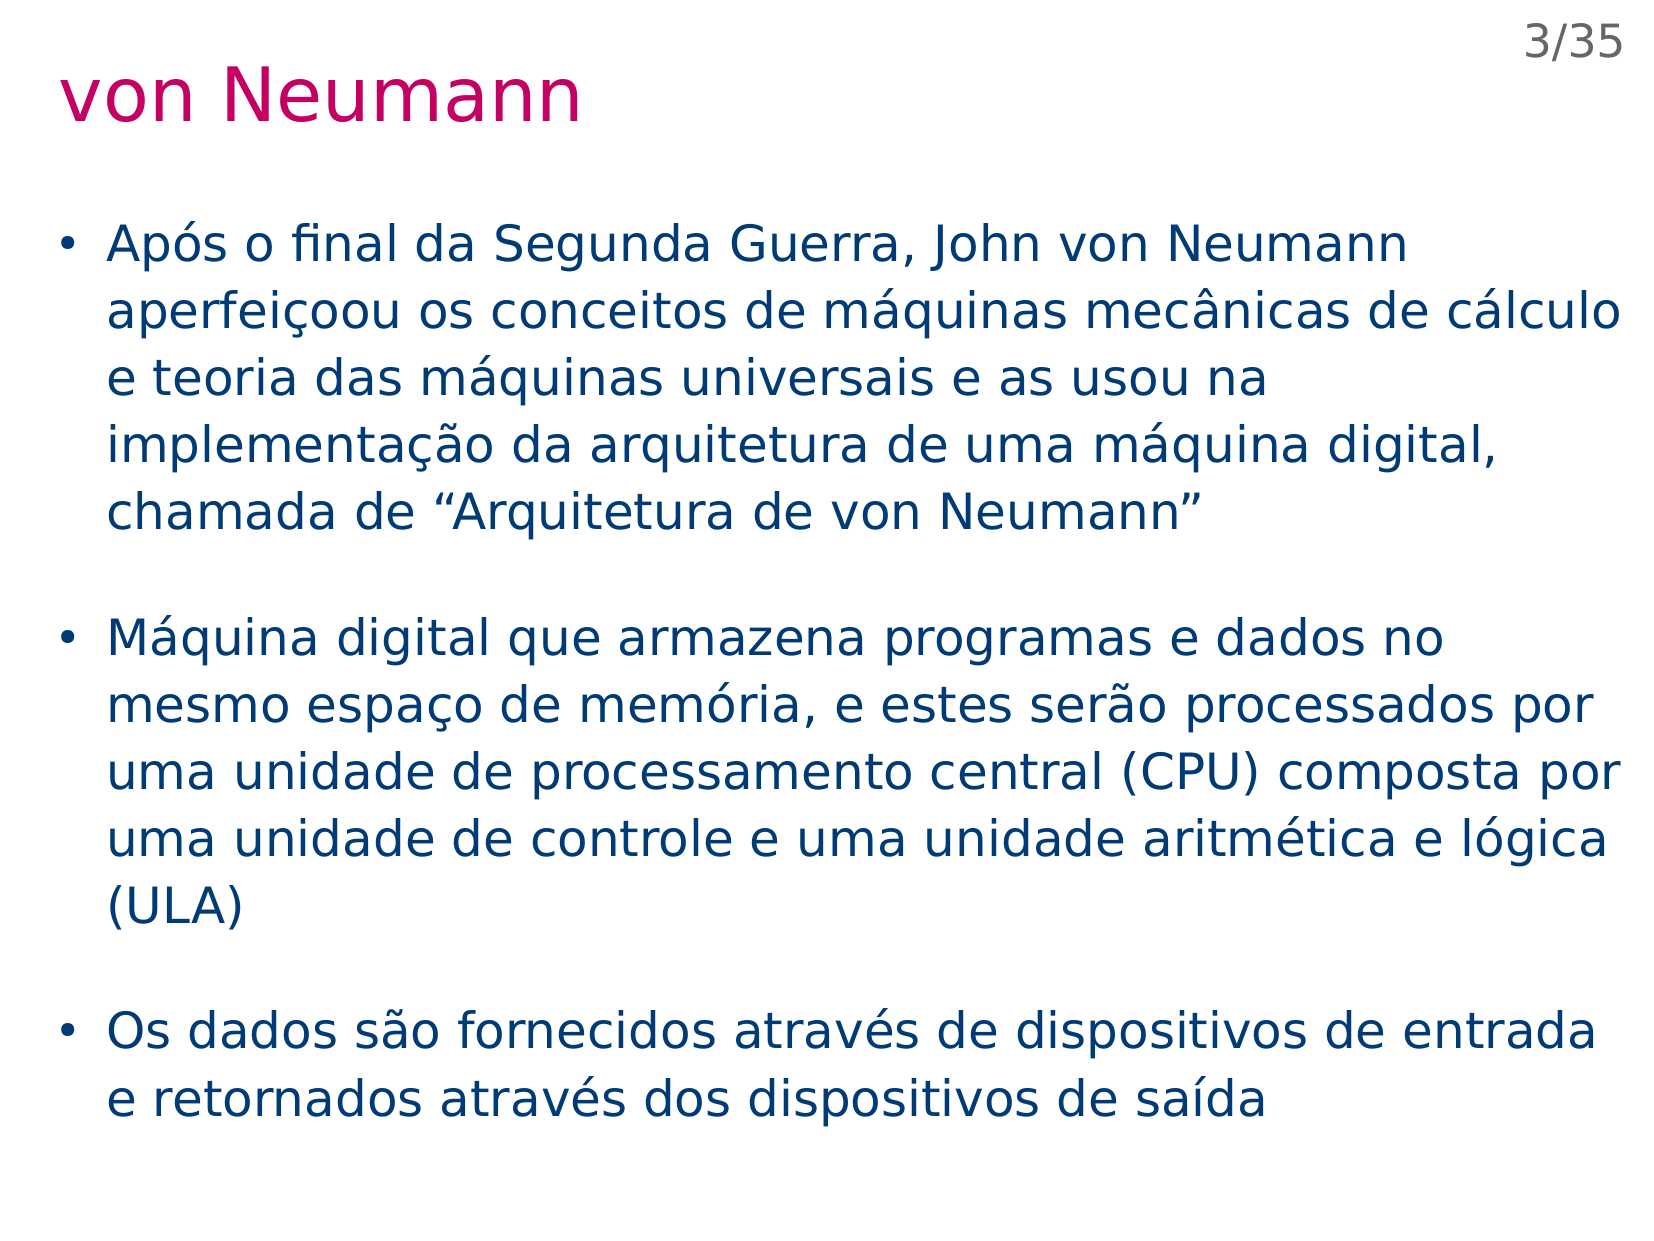

3
# von Neumann
Após o final da Segunda Guerra, John von Neumann aperfeiçoou os conceitos de máquinas mecânicas de cálculo e teoria das máquinas universais e as usou na implementação da arquitetura de uma máquina digital, chamada de “Arquitetura de von Neumann”
Máquina digital que armazena programas e dados no mesmo espaço de memória, e estes serão processados por uma unidade de processamento central (CPU) composta por uma unidade de controle e uma unidade aritmética e lógica (ULA)
Os dados são fornecidos através de dispositivos de entrada e retornados através dos dispositivos de saída